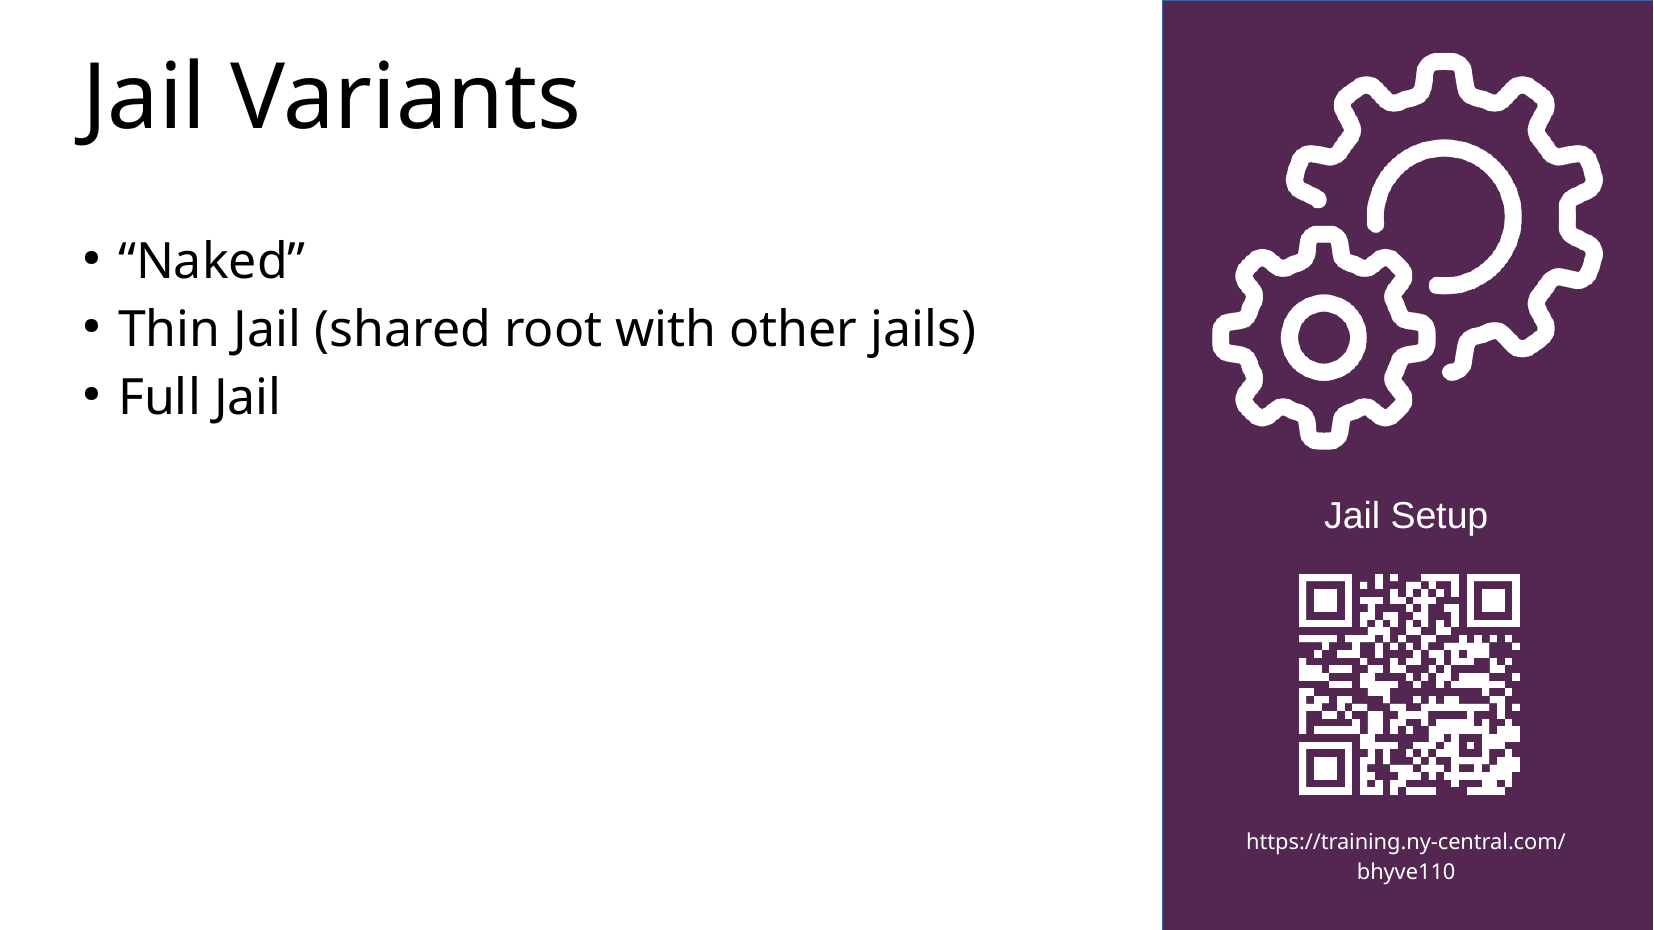

# Jail Variants
“Naked”
Thin Jail (shared root with other jails)
Full Jail
Jail Setup
https://training.ny-central.com/bhyve110